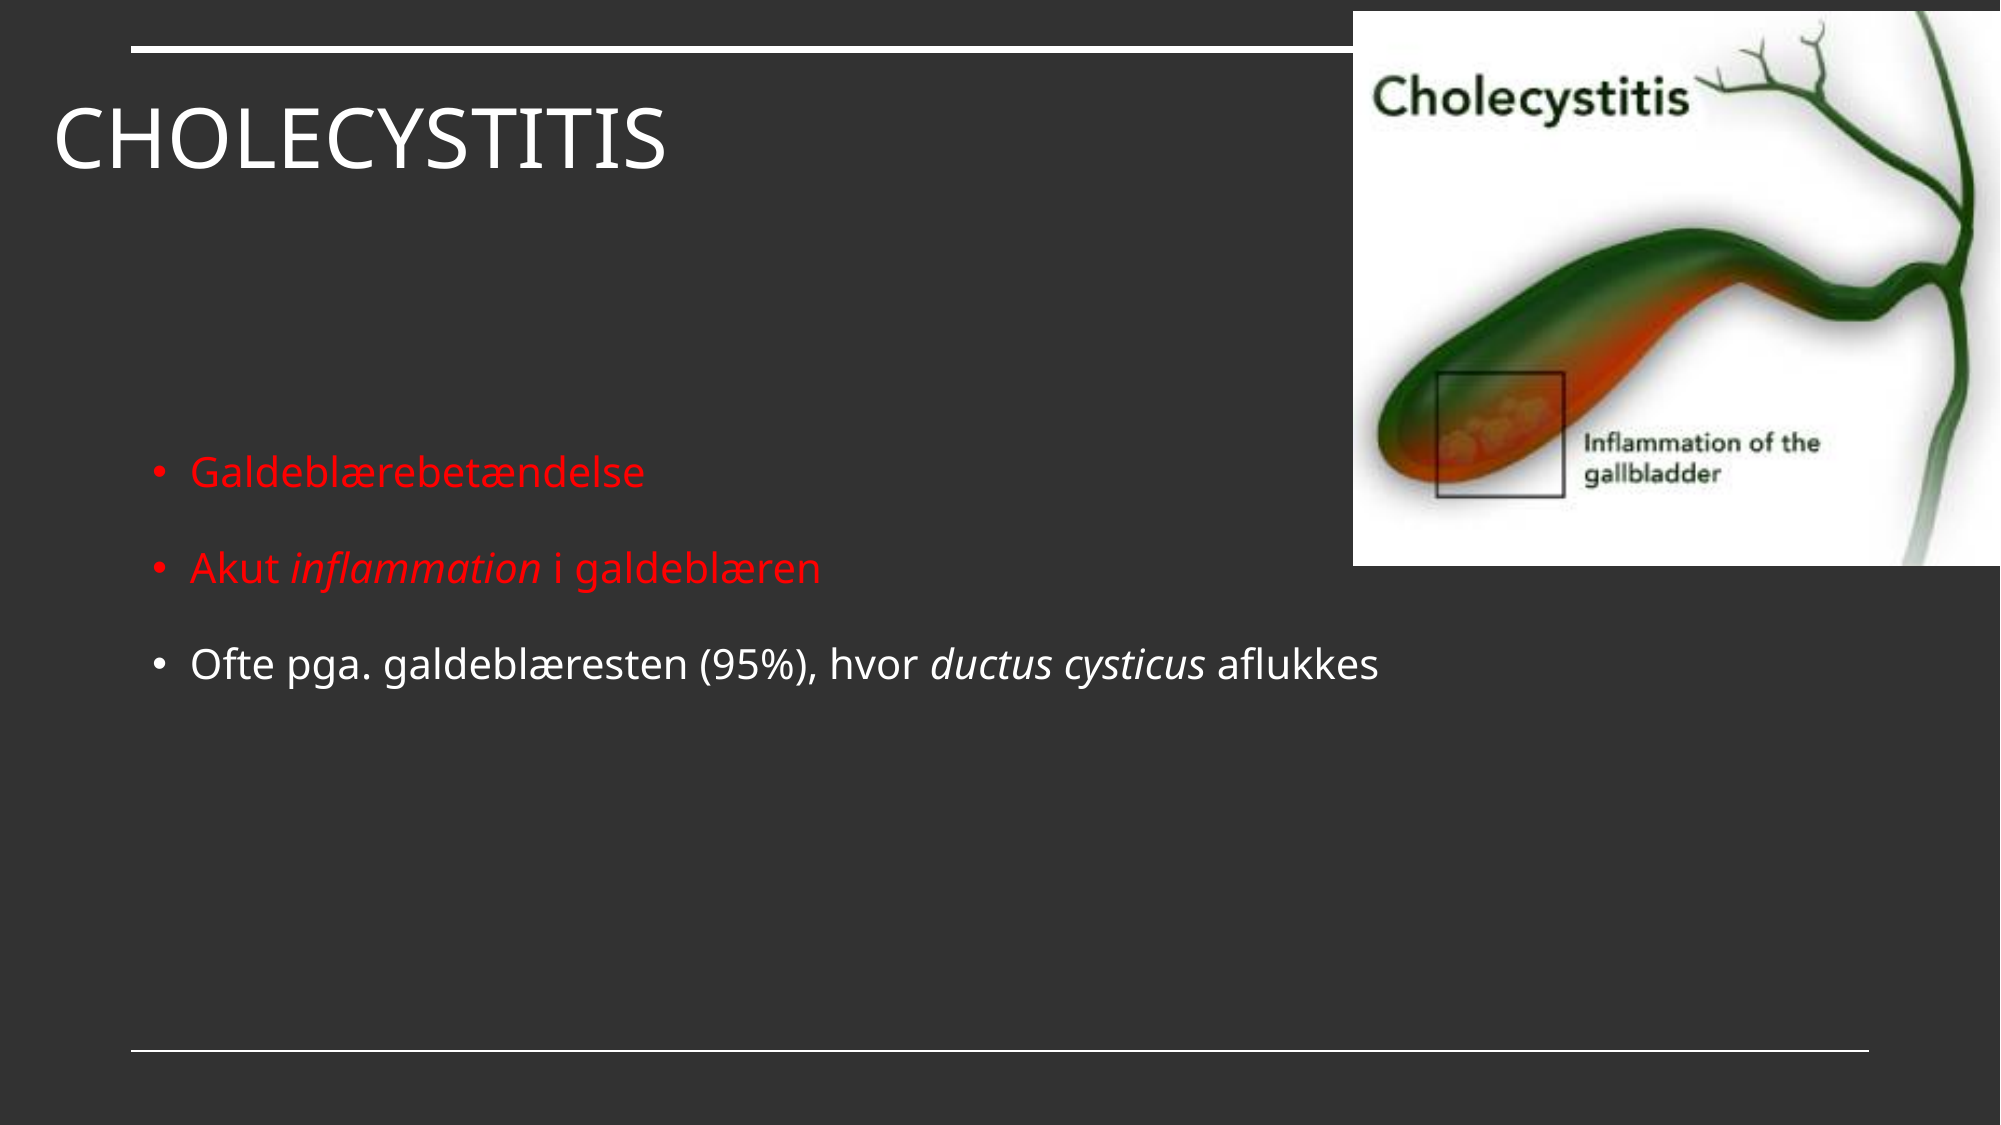

# Cholecystitis
Galdeblærebetændelse
Akut inflammation i galdeblæren
Ofte pga. galdeblæresten (95%), hvor ductus cysticus aflukkes